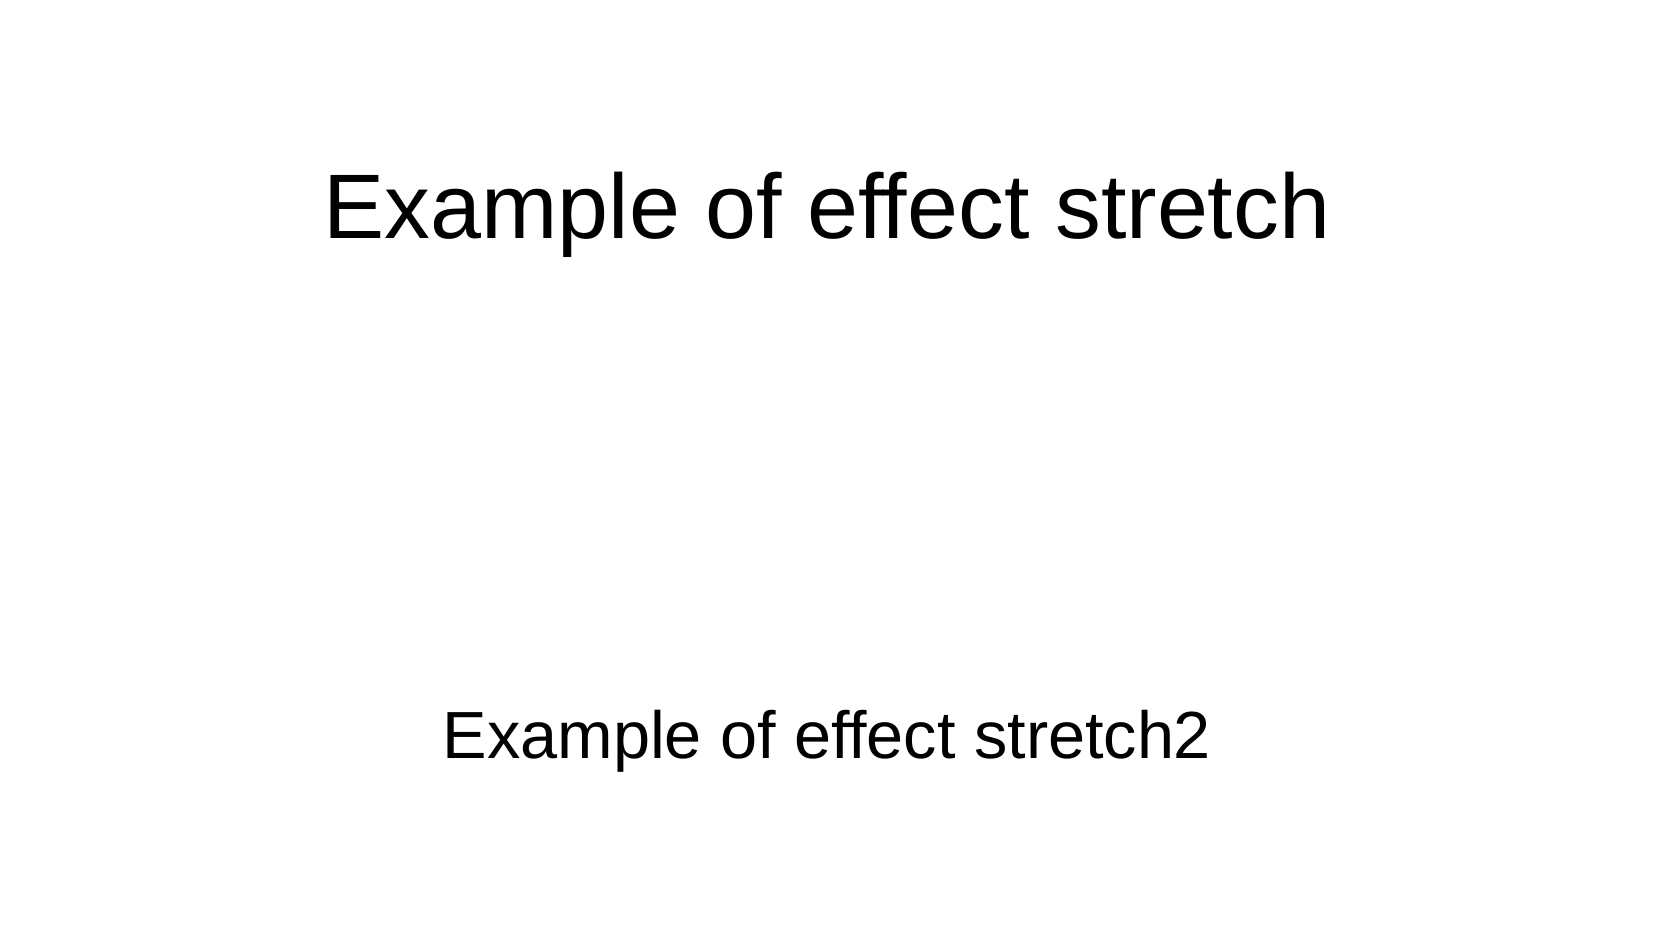

# Example of effect stretch
Example of effect stretch2